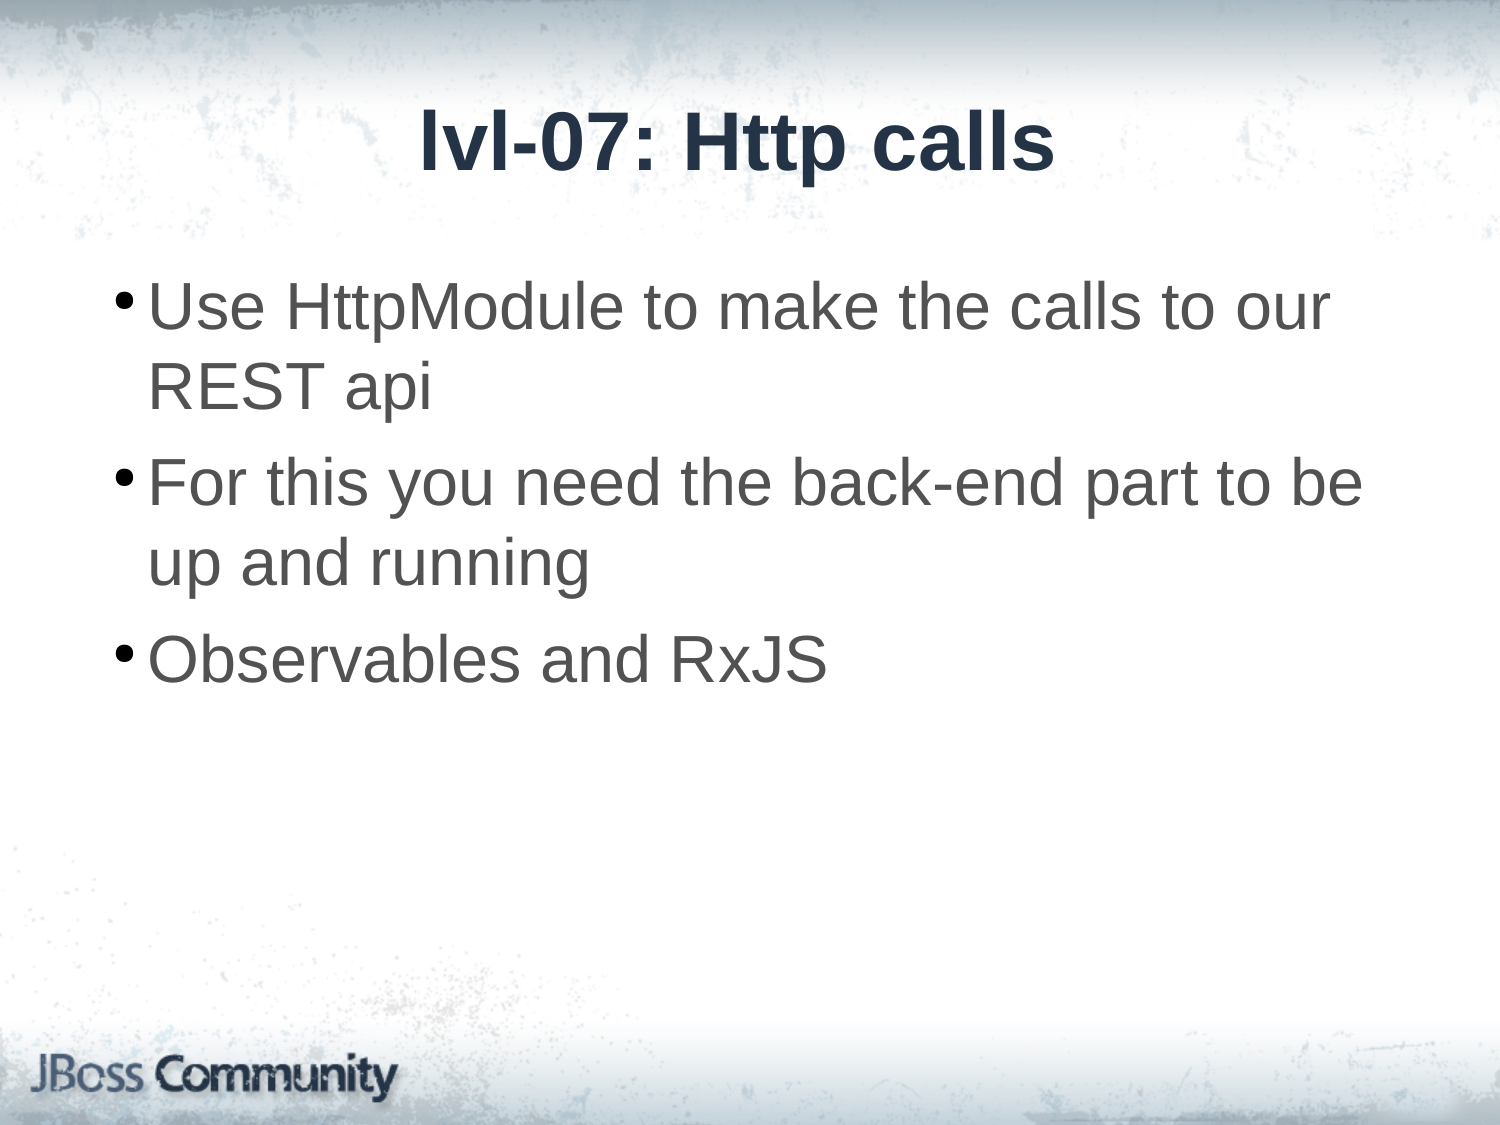

# lvl-07: Http calls
Use HttpModule to make the calls to our REST api
For this you need the back-end part to be up and running
Observables and RxJS